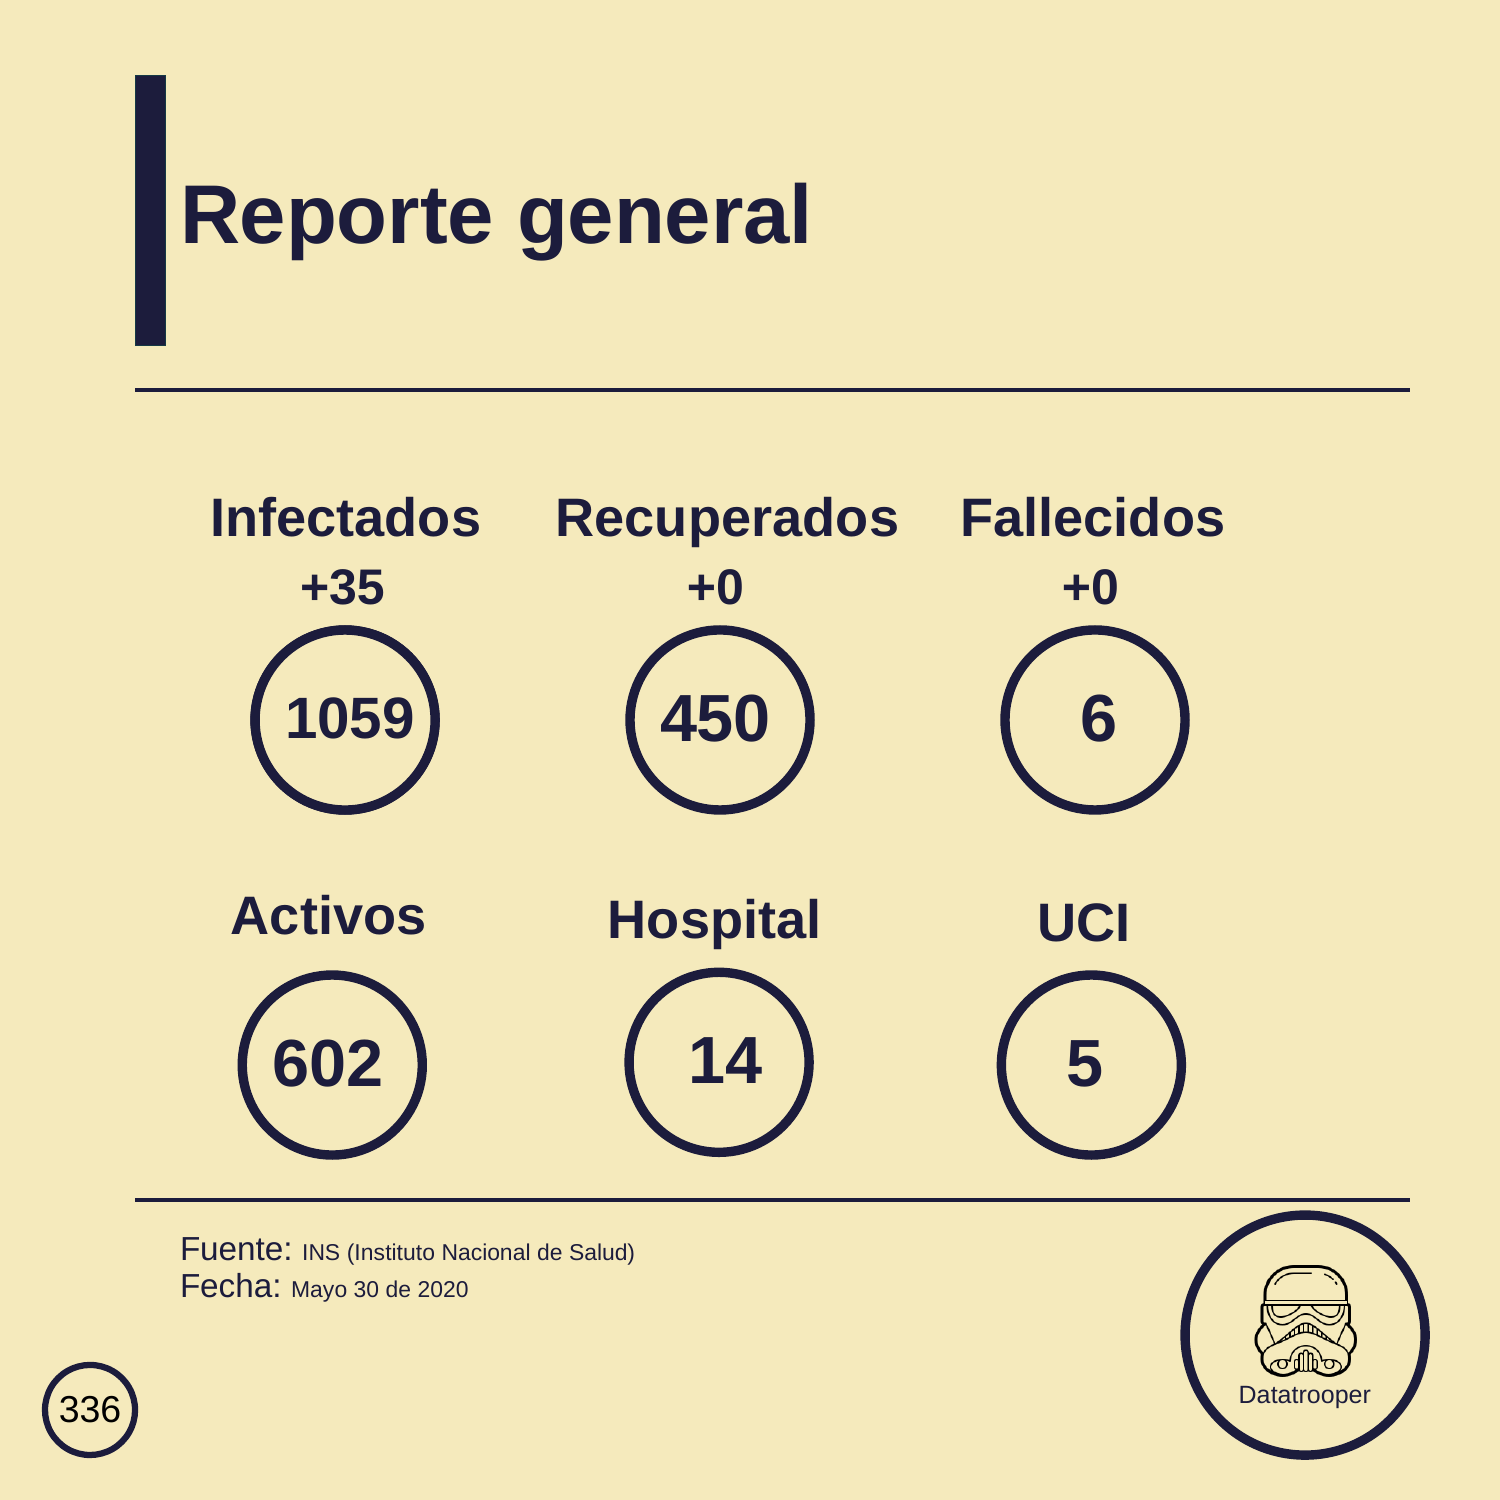

# Reporte general
Recuperados
Infectados
Fallecidos
+35
+0
+0
616
450
6
1059
Activos
Hospital
UCI
14
602
5
Fuente: INS (Instituto Nacional de Salud)
Fecha: Mayo 30 de 2020
336
Datatrooper